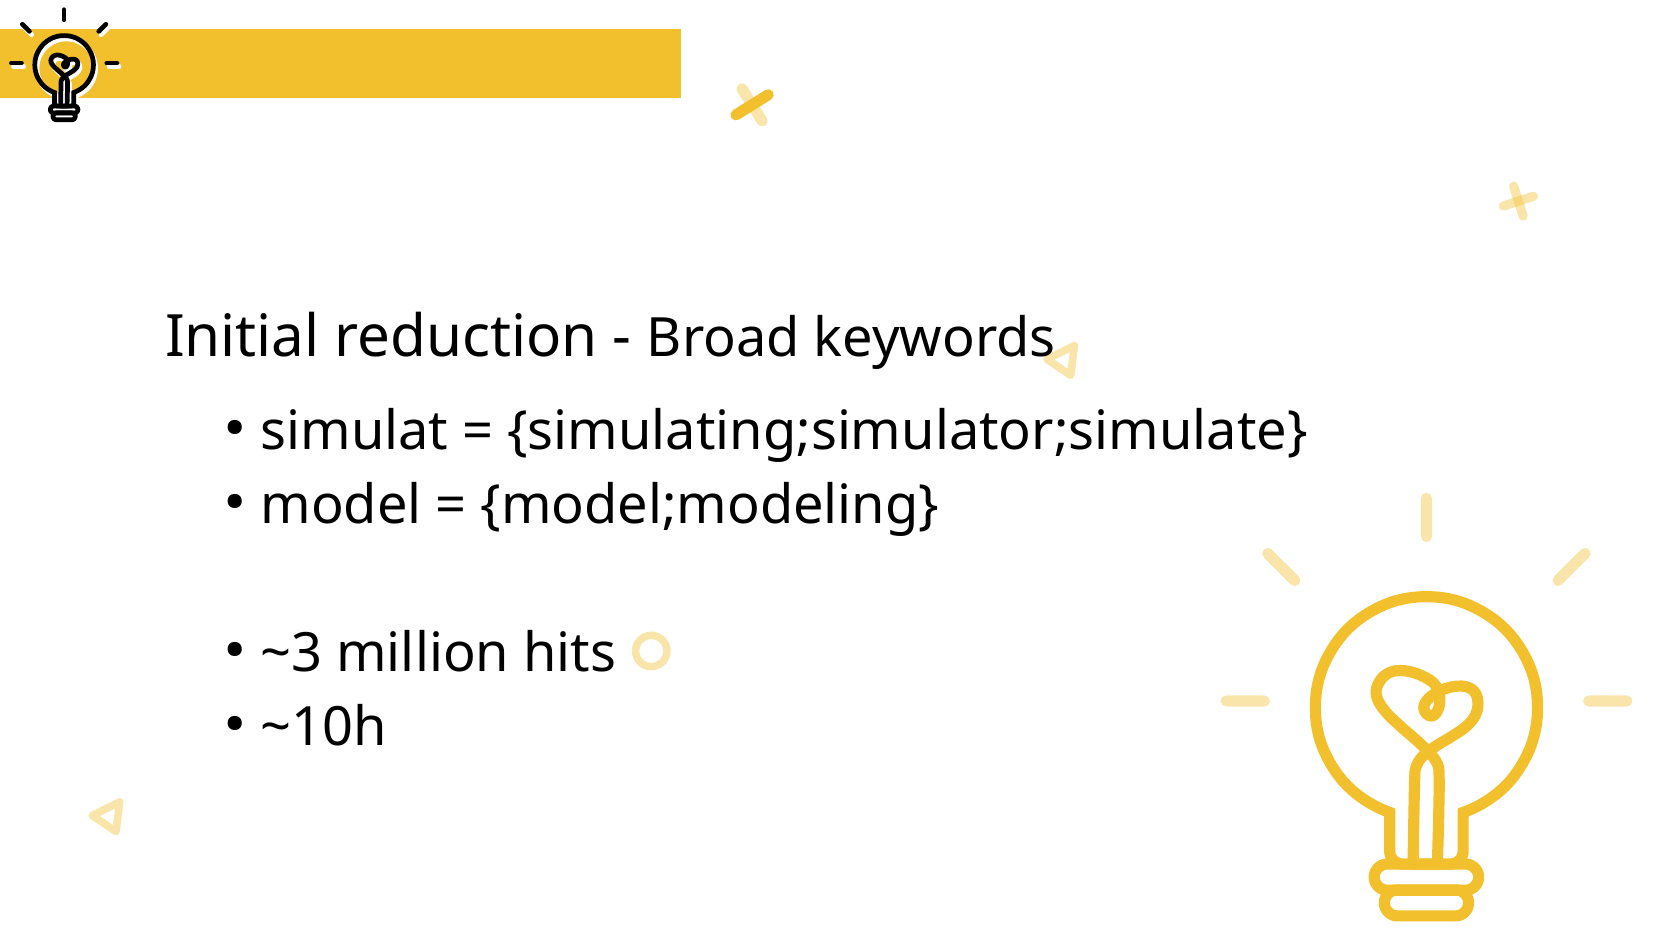

# Initial reduction - Broad keywords
simulat = {simulating;simulator;simulate}
model = {model;modeling}
~3 million hits
~10h